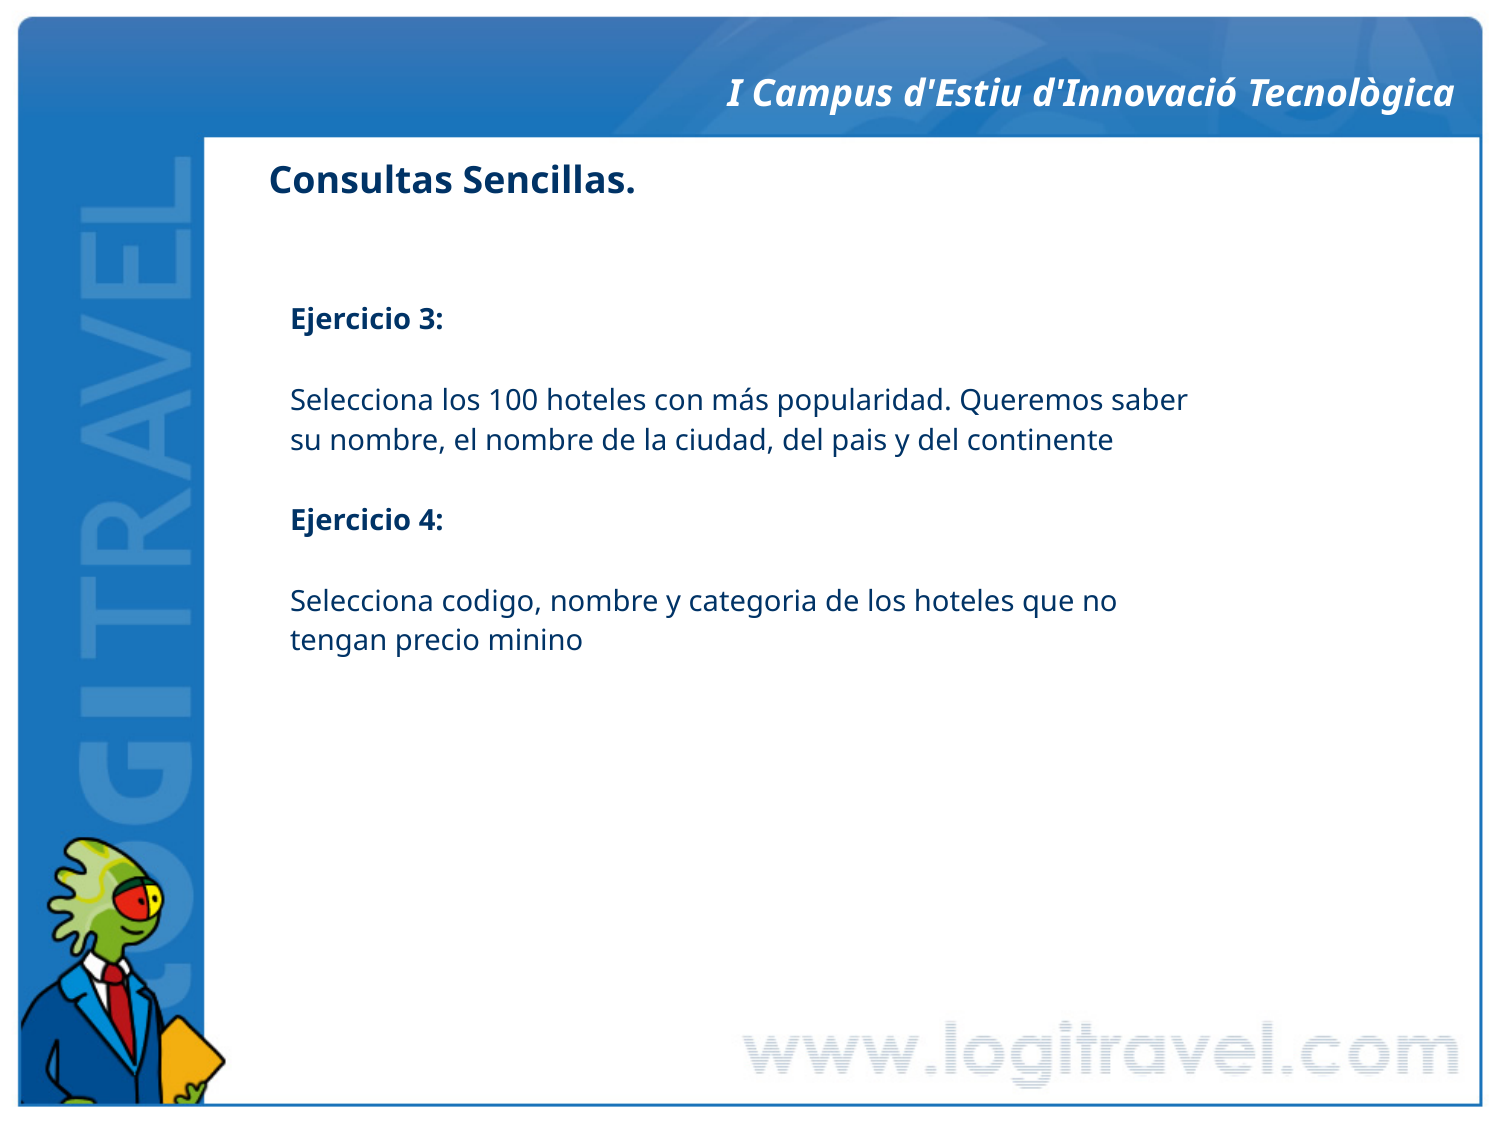

I Campus d'Estiu d'Innovació Tecnològica
Consultas Sencillas.
Ejercicio 3:
Selecciona los 100 hoteles con más popularidad. Queremos saber su nombre, el nombre de la ciudad, del pais y del continente
Ejercicio 4:
Selecciona codigo, nombre y categoria de los hoteles que no tengan precio minino